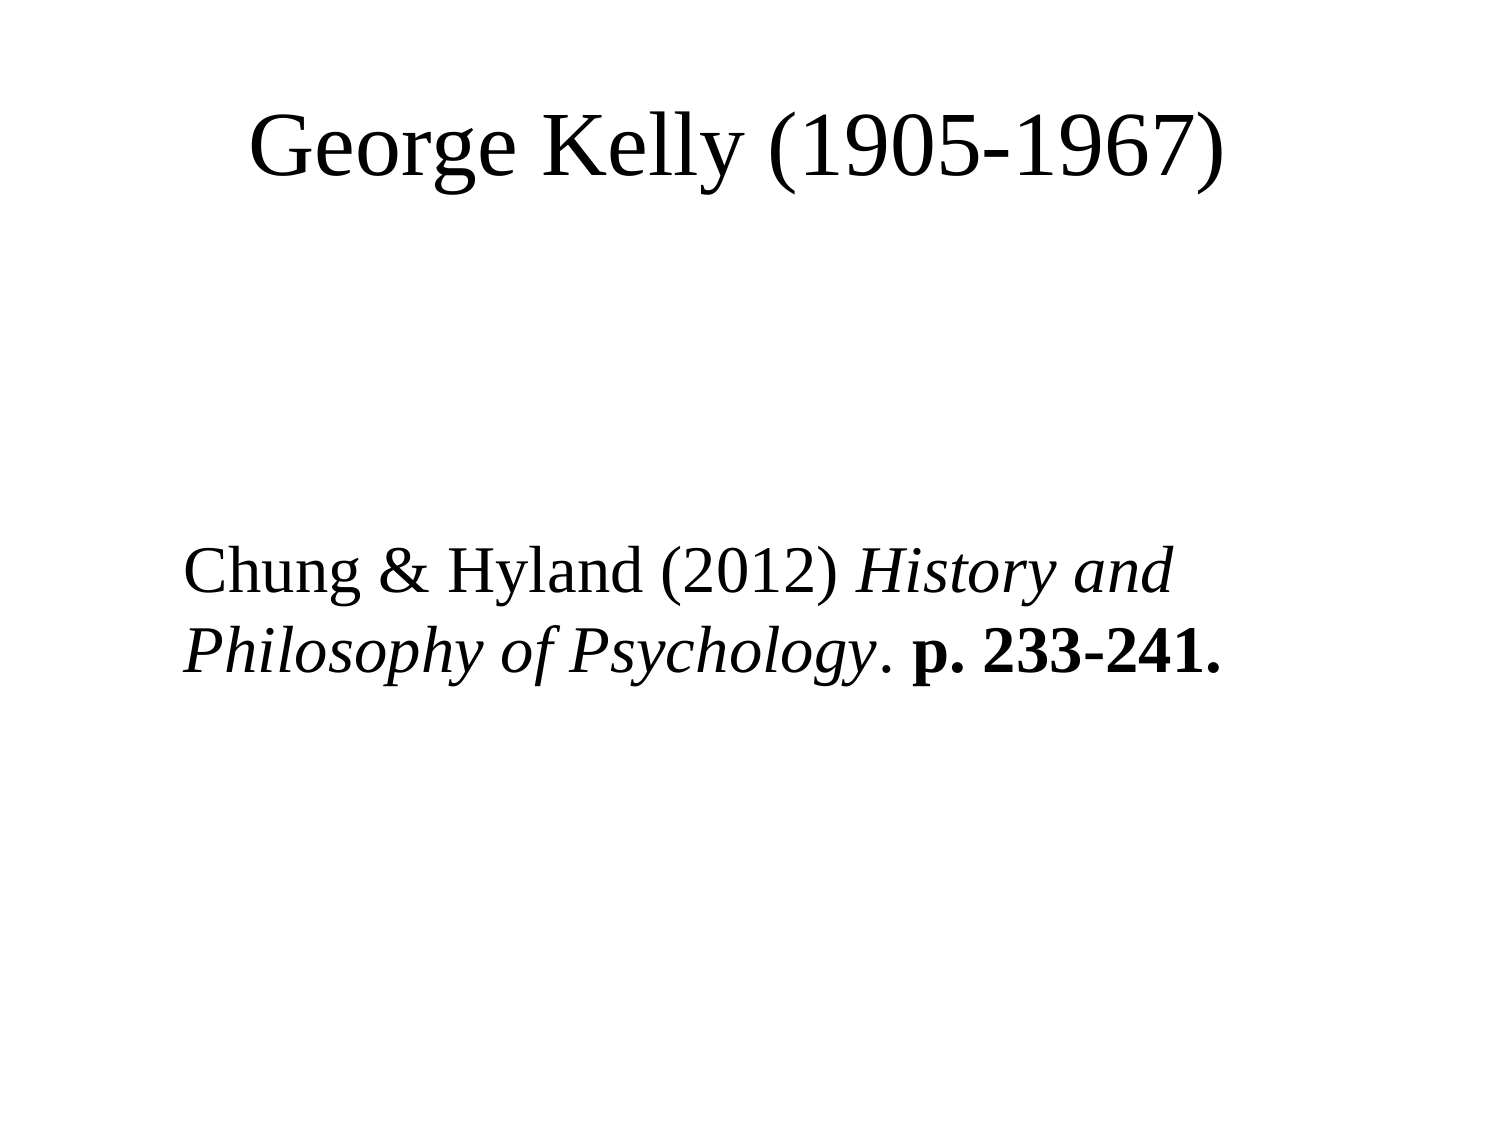

# George Kelly (1905-1967)
Chung & Hyland (2012) History and Philosophy of Psychology. p. 233-241.